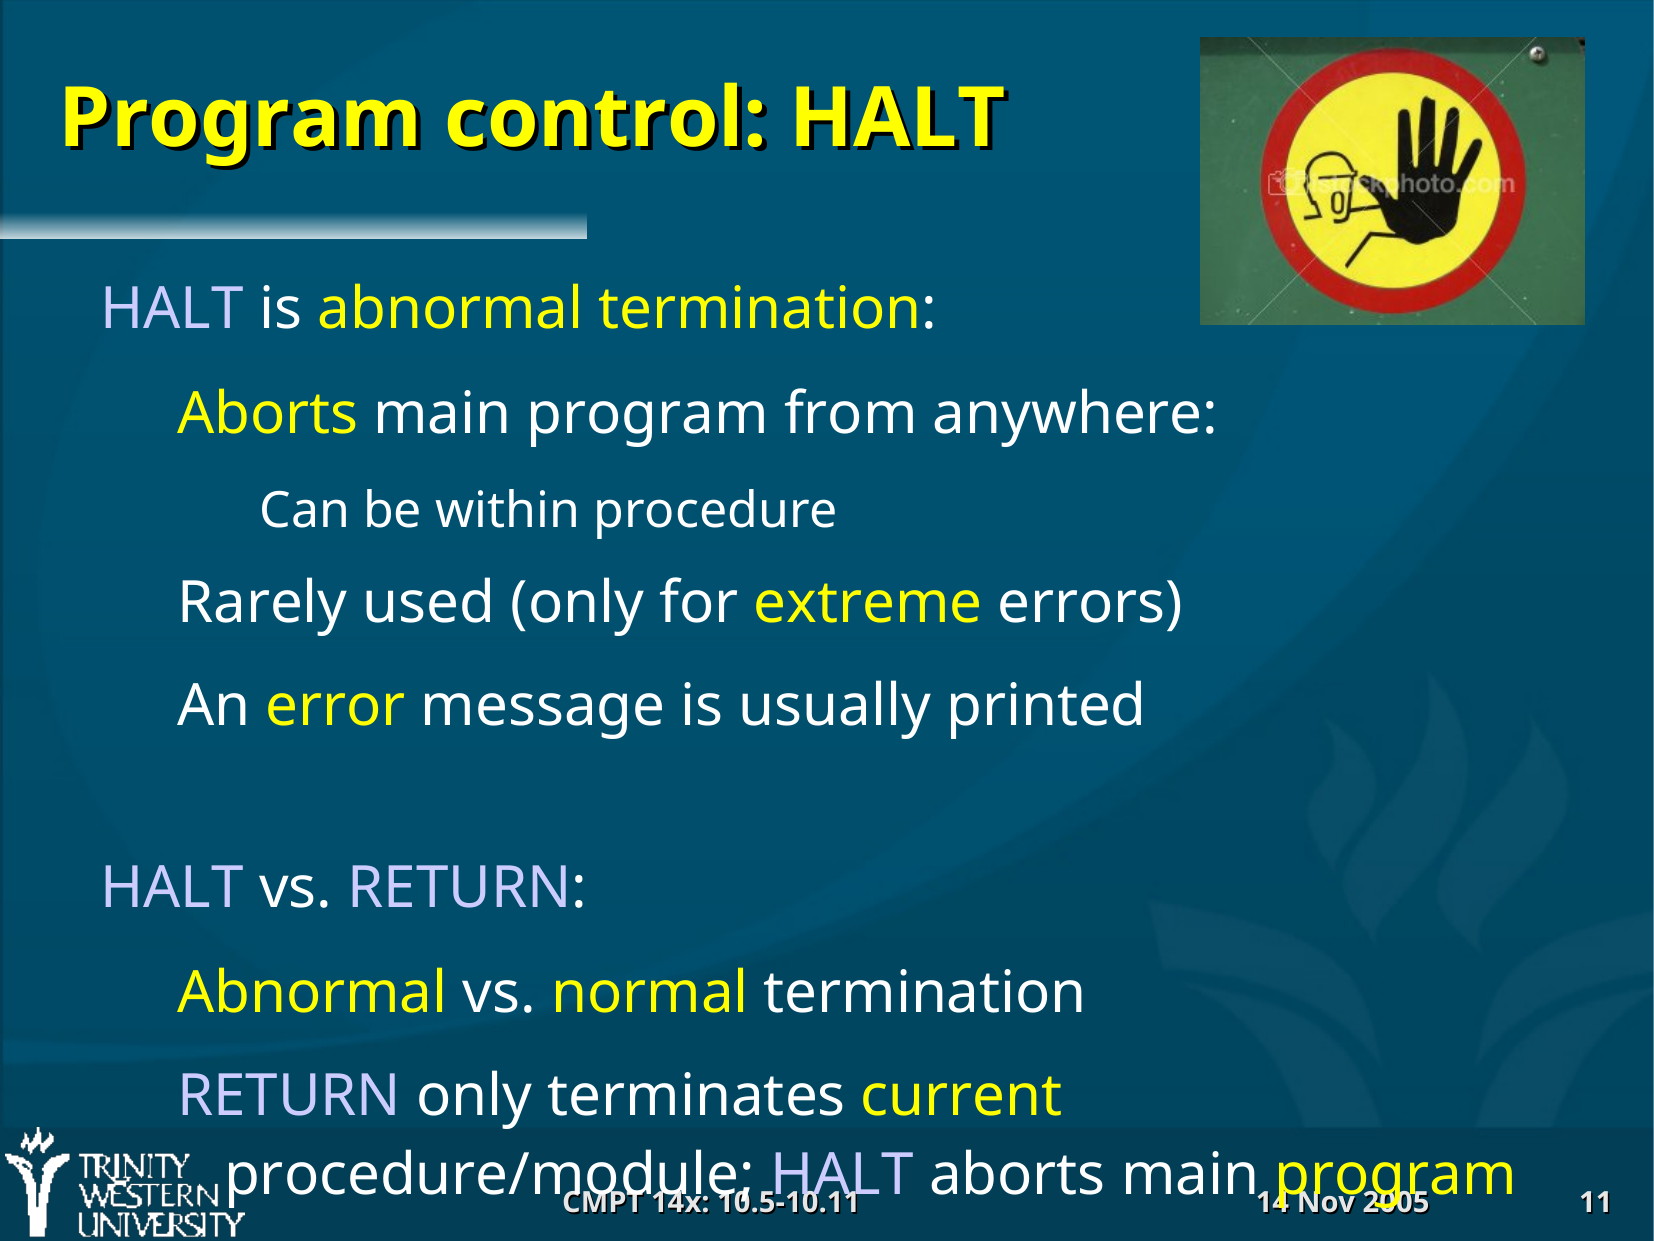

# Program control: HALT
HALT is abnormal termination:
Aborts main program from anywhere:
Can be within procedure
Rarely used (only for extreme errors)
An error message is usually printed
HALT vs. RETURN:
Abnormal vs. normal termination
RETURN only terminates current procedure/module; HALT aborts main program
CMPT 14x: 10.5-10.11
14 Nov 2005
11